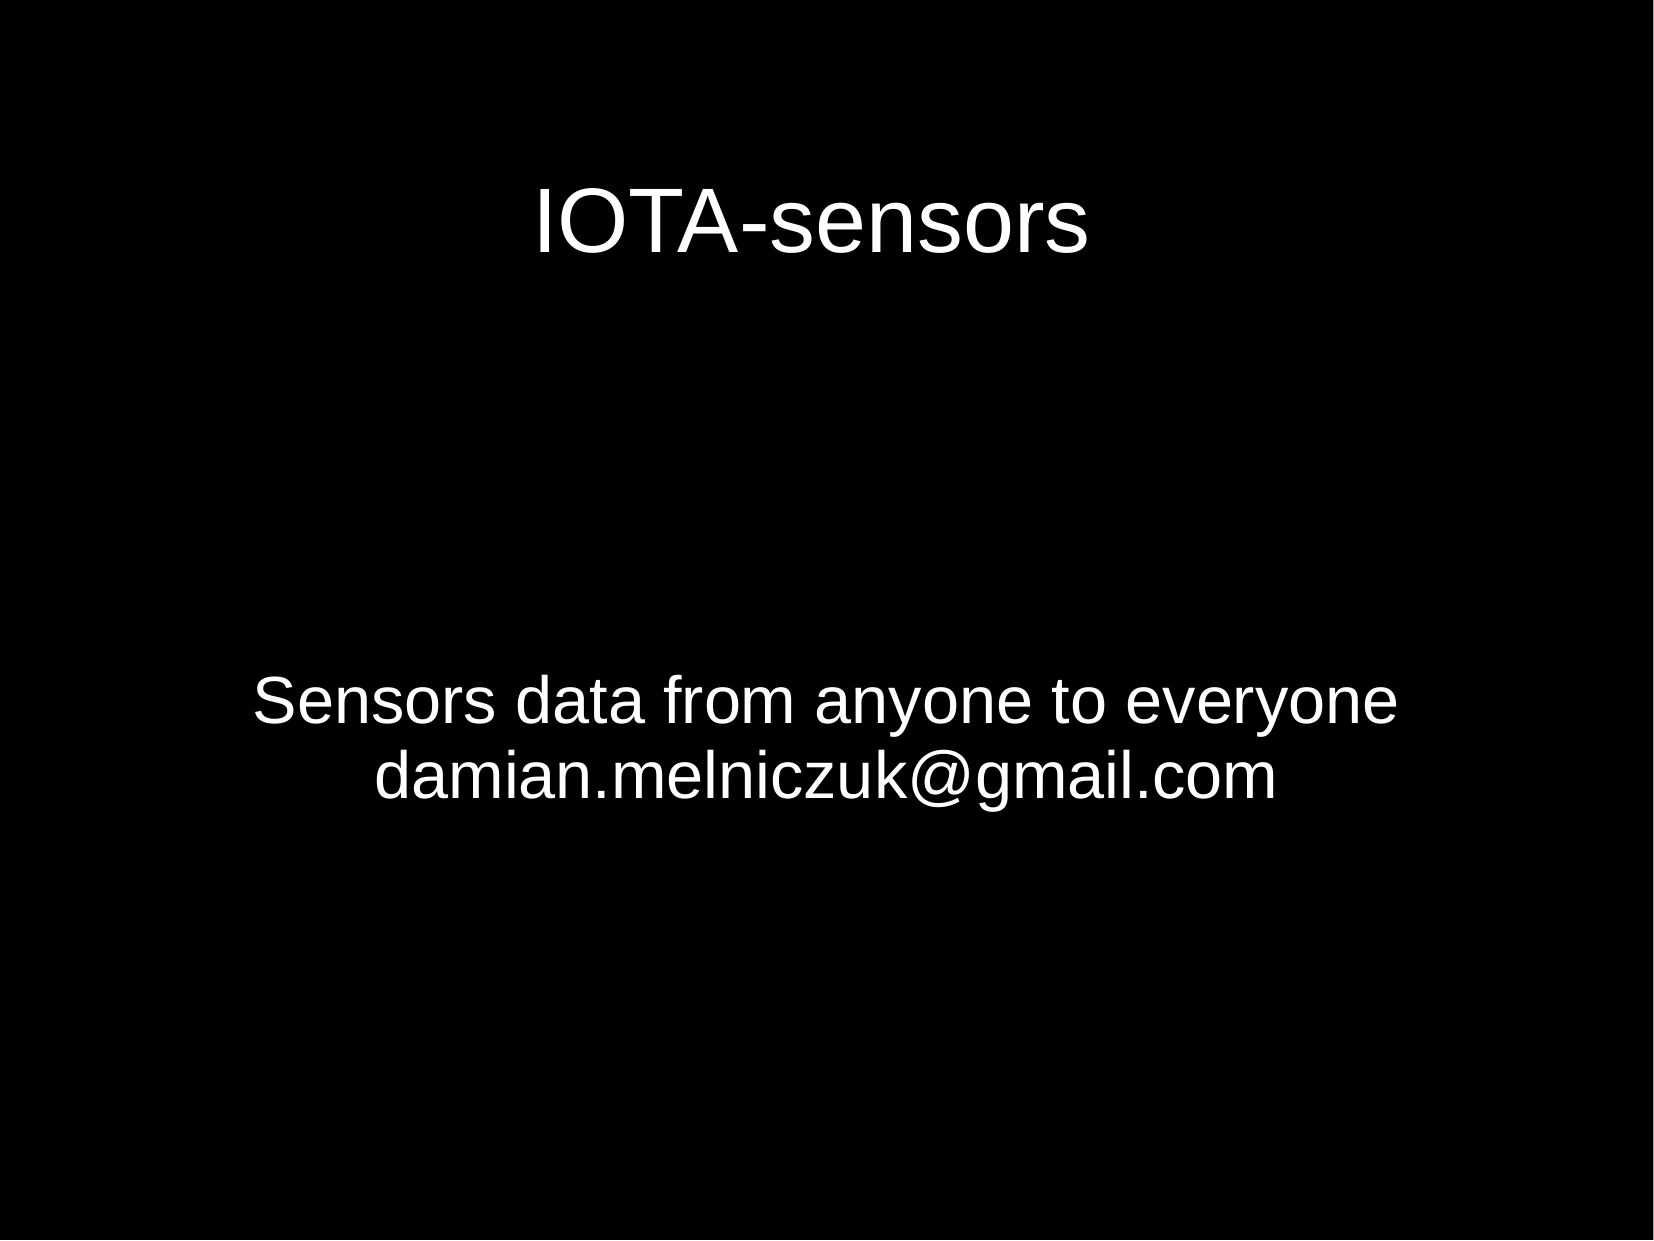

# IOTA-sensors
Sensors data from anyone to everyone
damian.melniczuk@gmail.com